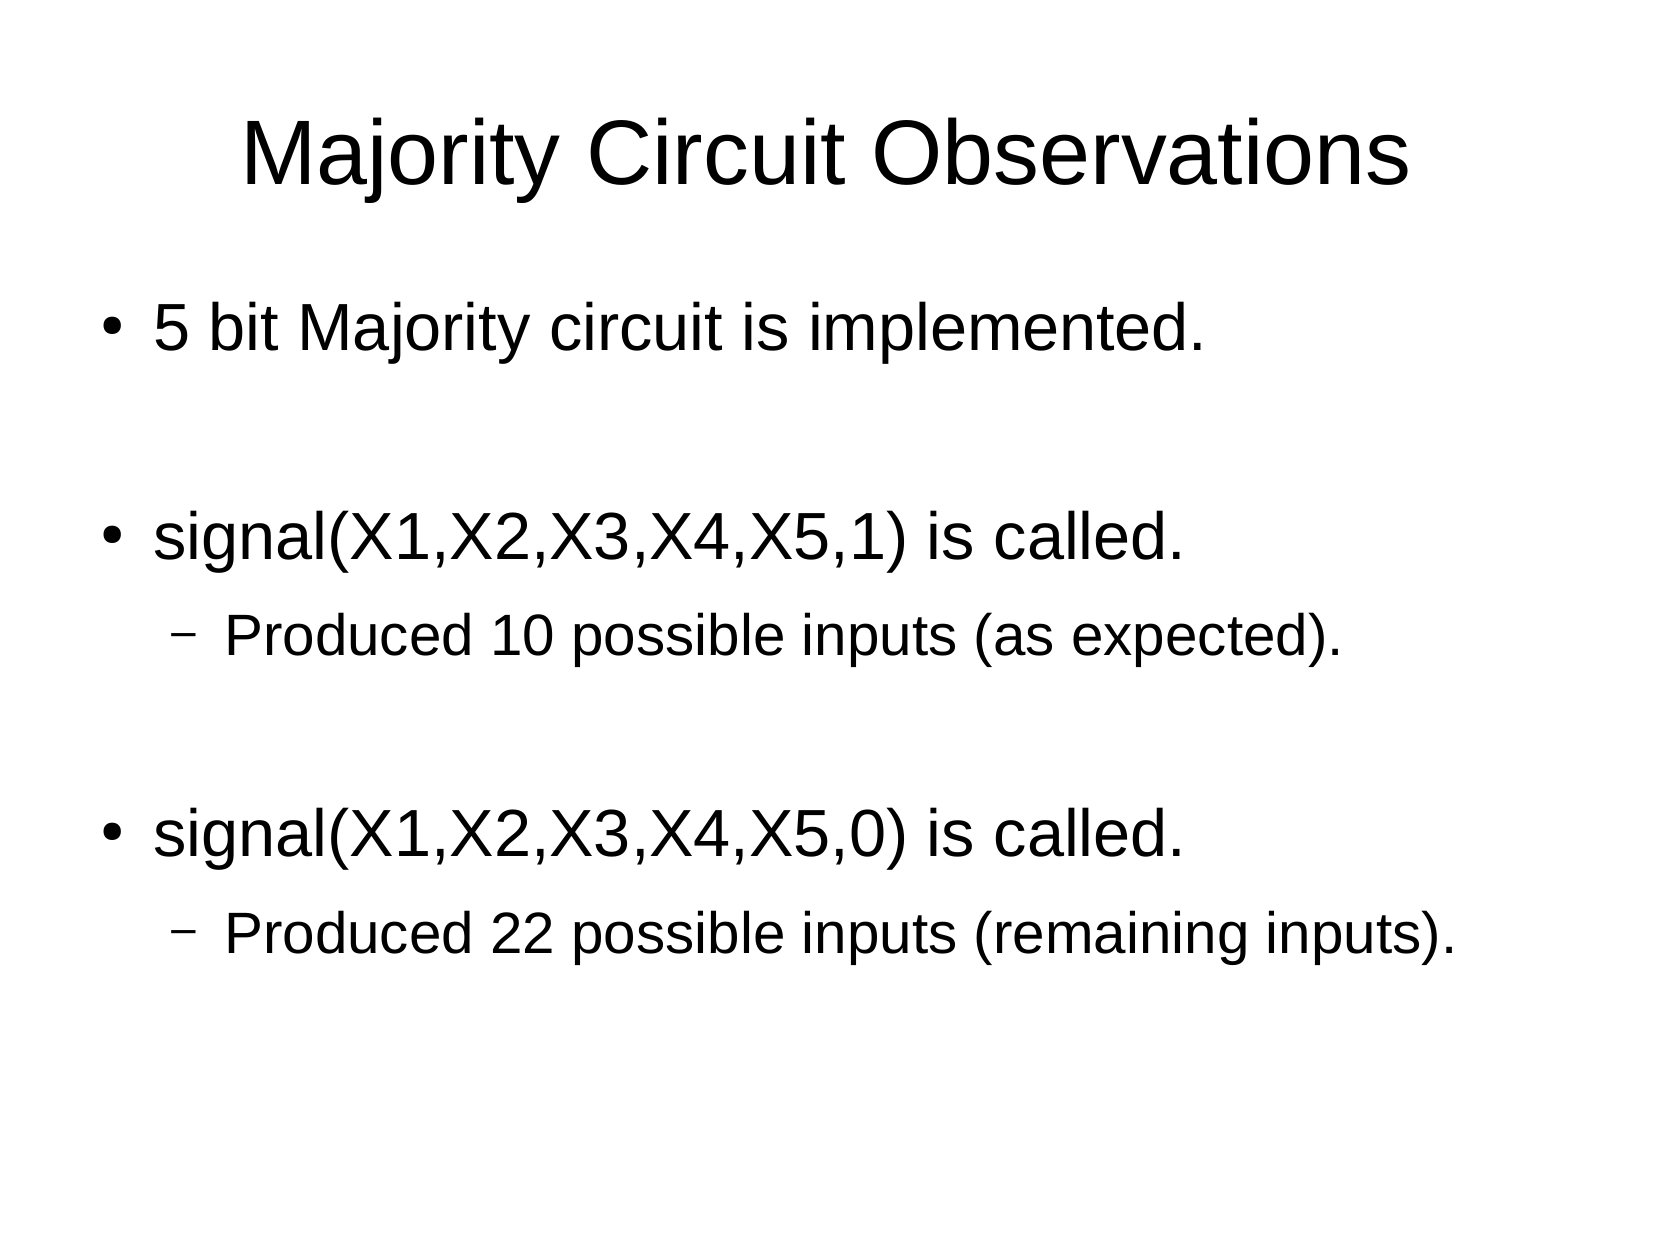

# Majority Circuit Observations
5 bit Majority circuit is implemented.
signal(X1,X2,X3,X4,X5,1) is called.
Produced 10 possible inputs (as expected).
signal(X1,X2,X3,X4,X5,0) is called.
Produced 22 possible inputs (remaining inputs).